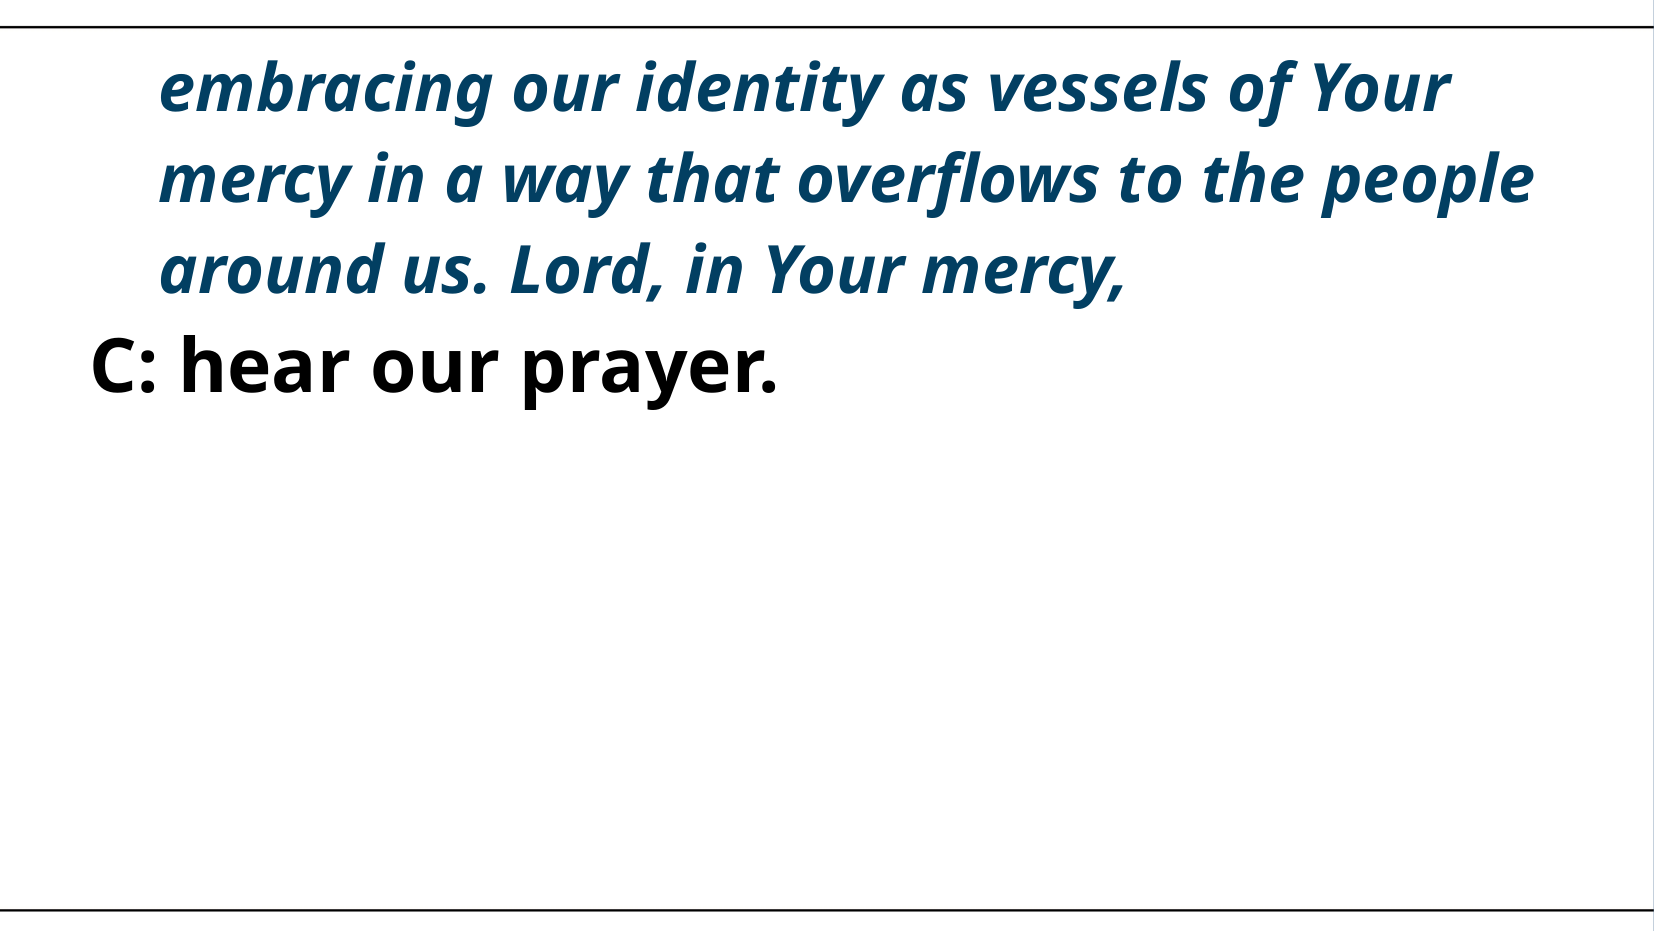

embracing our identity as vessels of Your
 mercy in a way that overflows to the people
 around us. Lord, in Your mercy,
C: hear our prayer.